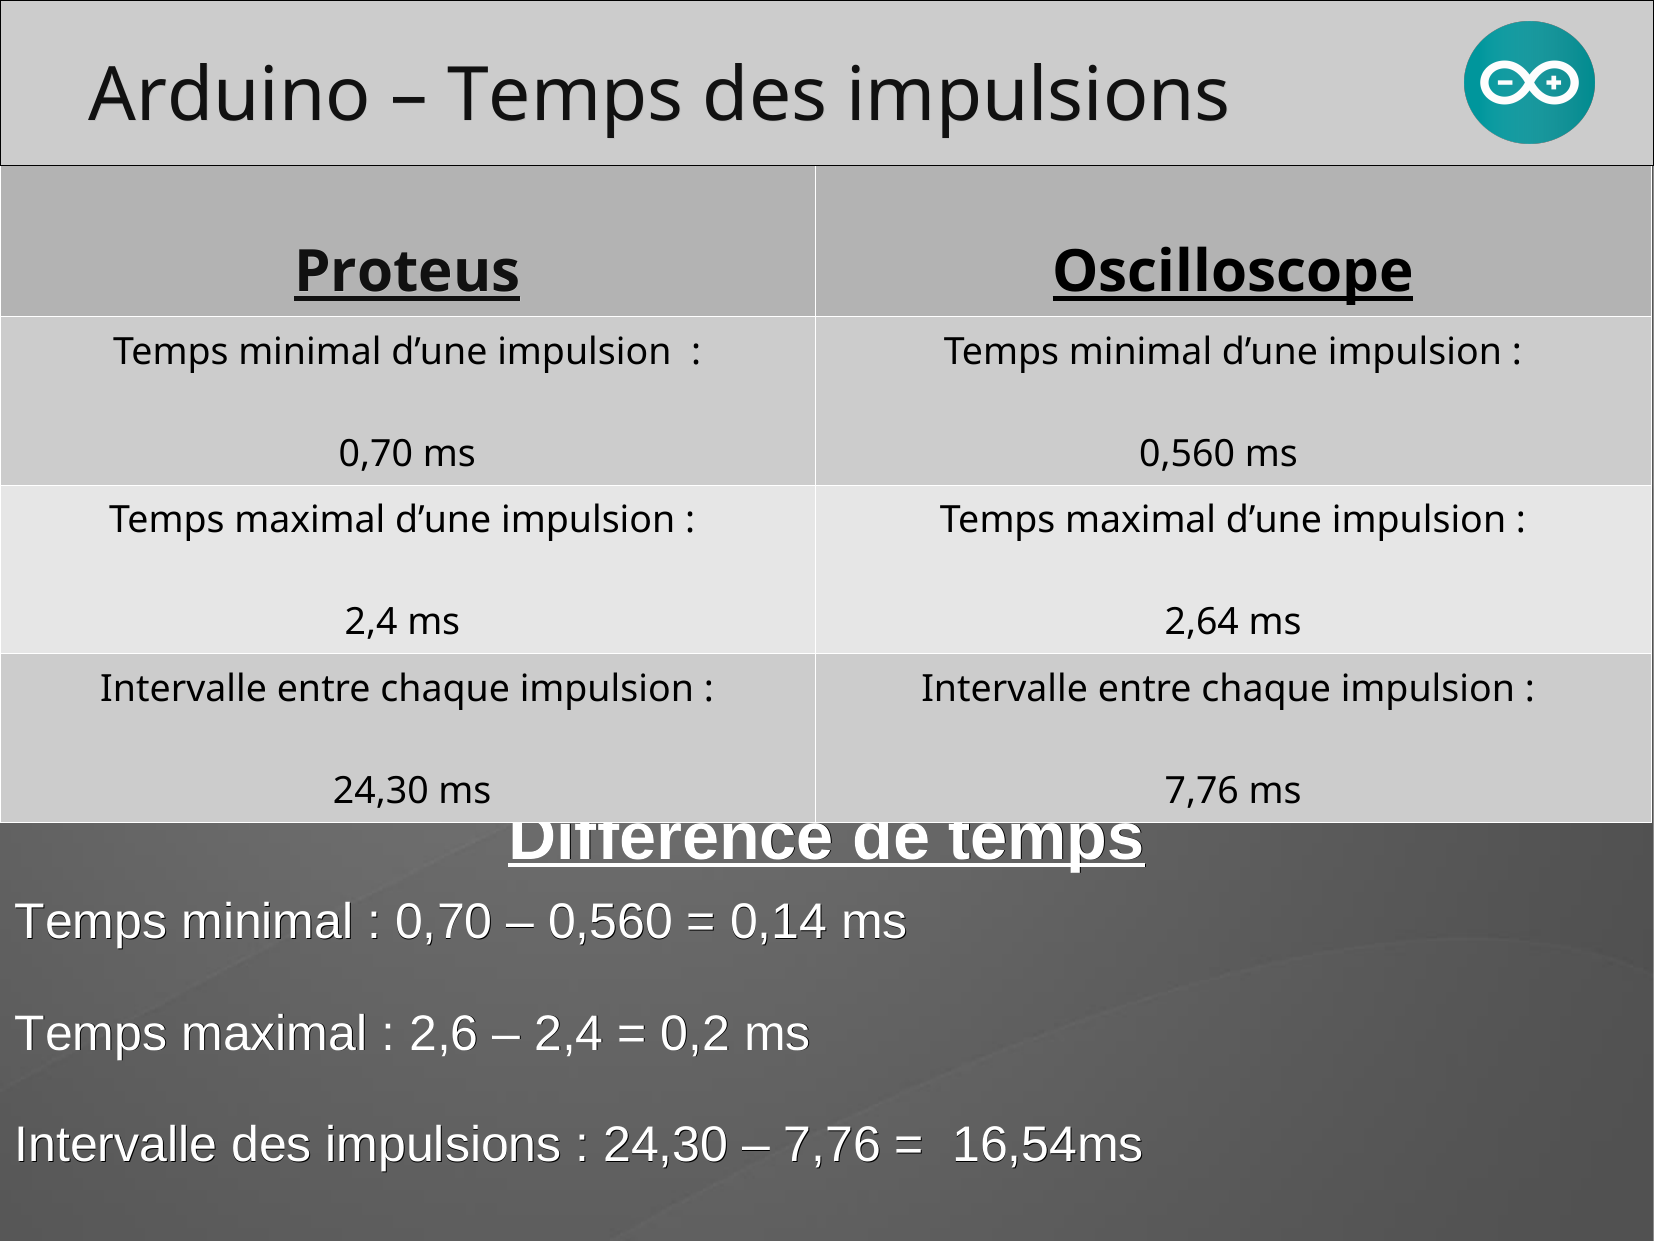

Arduino – Temps des impulsions
| Proteus | Oscilloscope |
| --- | --- |
| Temps minimal d’une impulsion  : 0,70 ms | Temps minimal d’une impulsion : 0,560 ms |
| Temps maximal d’une impulsion : 2,4 ms | Temps maximal d’une impulsion : 2,64 ms |
| Intervalle entre chaque impulsion : 24,30 ms | Intervalle entre chaque impulsion : 7,76 ms |
Différence de temps
Temps minimal : 0,70 – 0,560 = 0,14 ms
Temps maximal : 2,6 – 2,4 = 0,2 ms
Intervalle des impulsions : 24,30 – 7,76 = 16,54ms